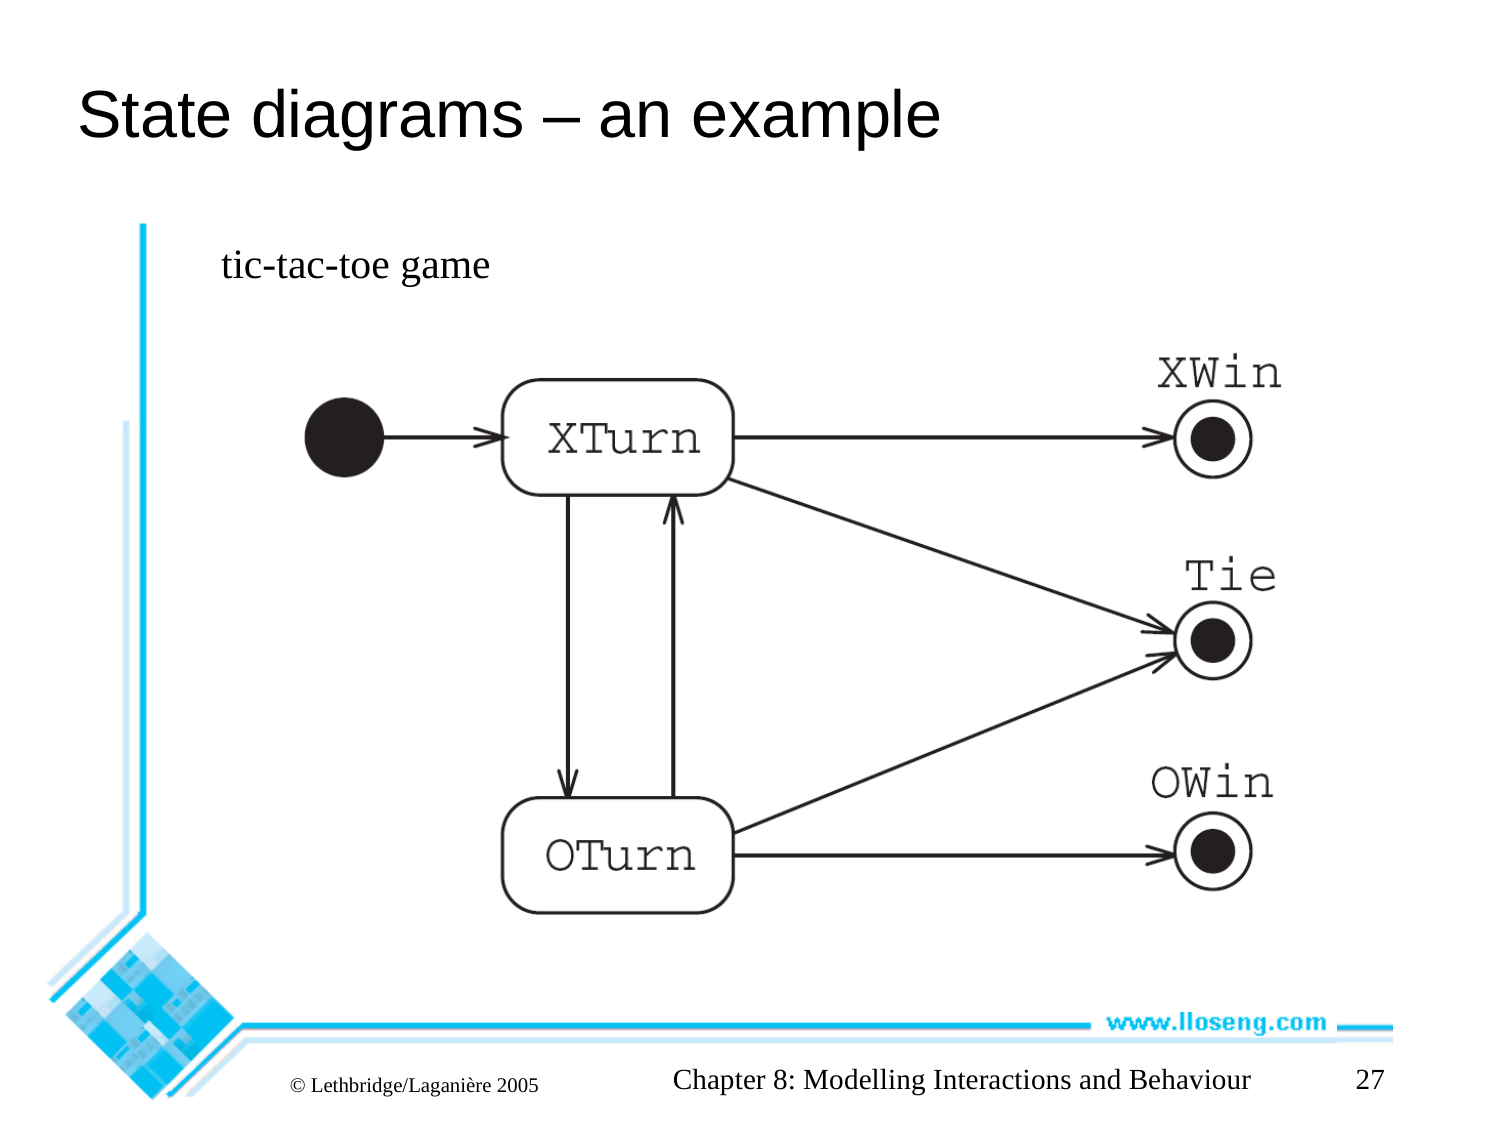

# State diagrams – an example
tic-tac-toe game
Chapter 8: Modelling Interactions and Behaviour
© Lethbridge/Laganière 2005